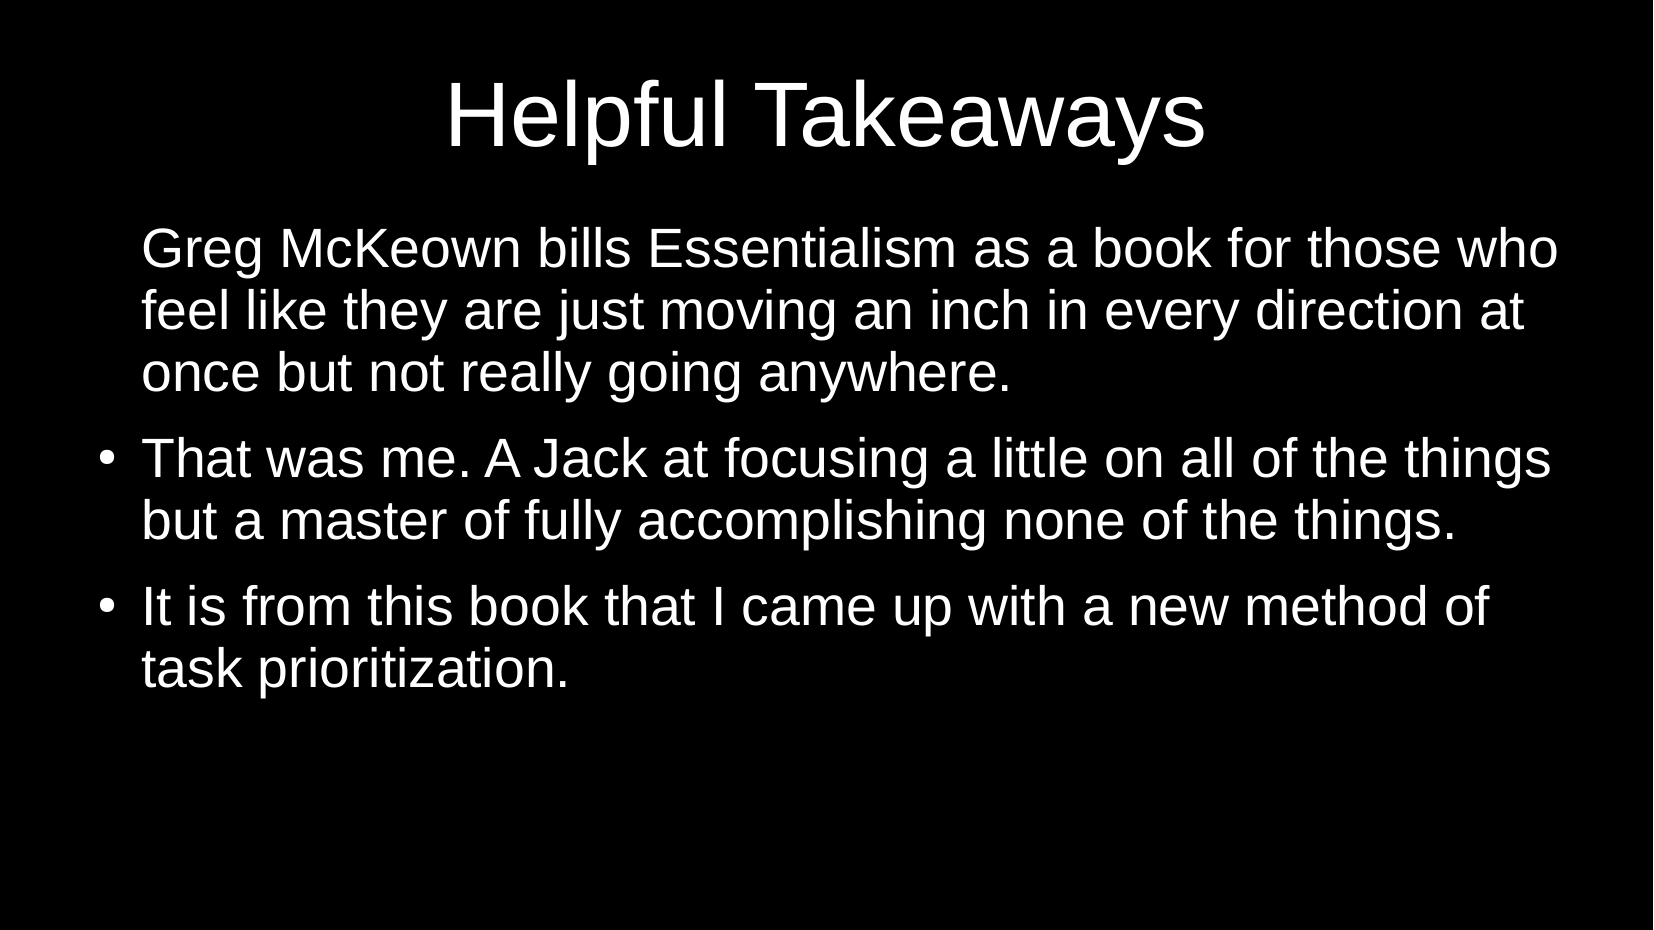

# Helpful Takeaways
Greg McKeown bills Essentialism as a book for those who feel like they are just moving an inch in every direction at once but not really going anywhere.
That was me. A Jack at focusing a little on all of the things but a master of fully accomplishing none of the things.
It is from this book that I came up with a new method of task prioritization.